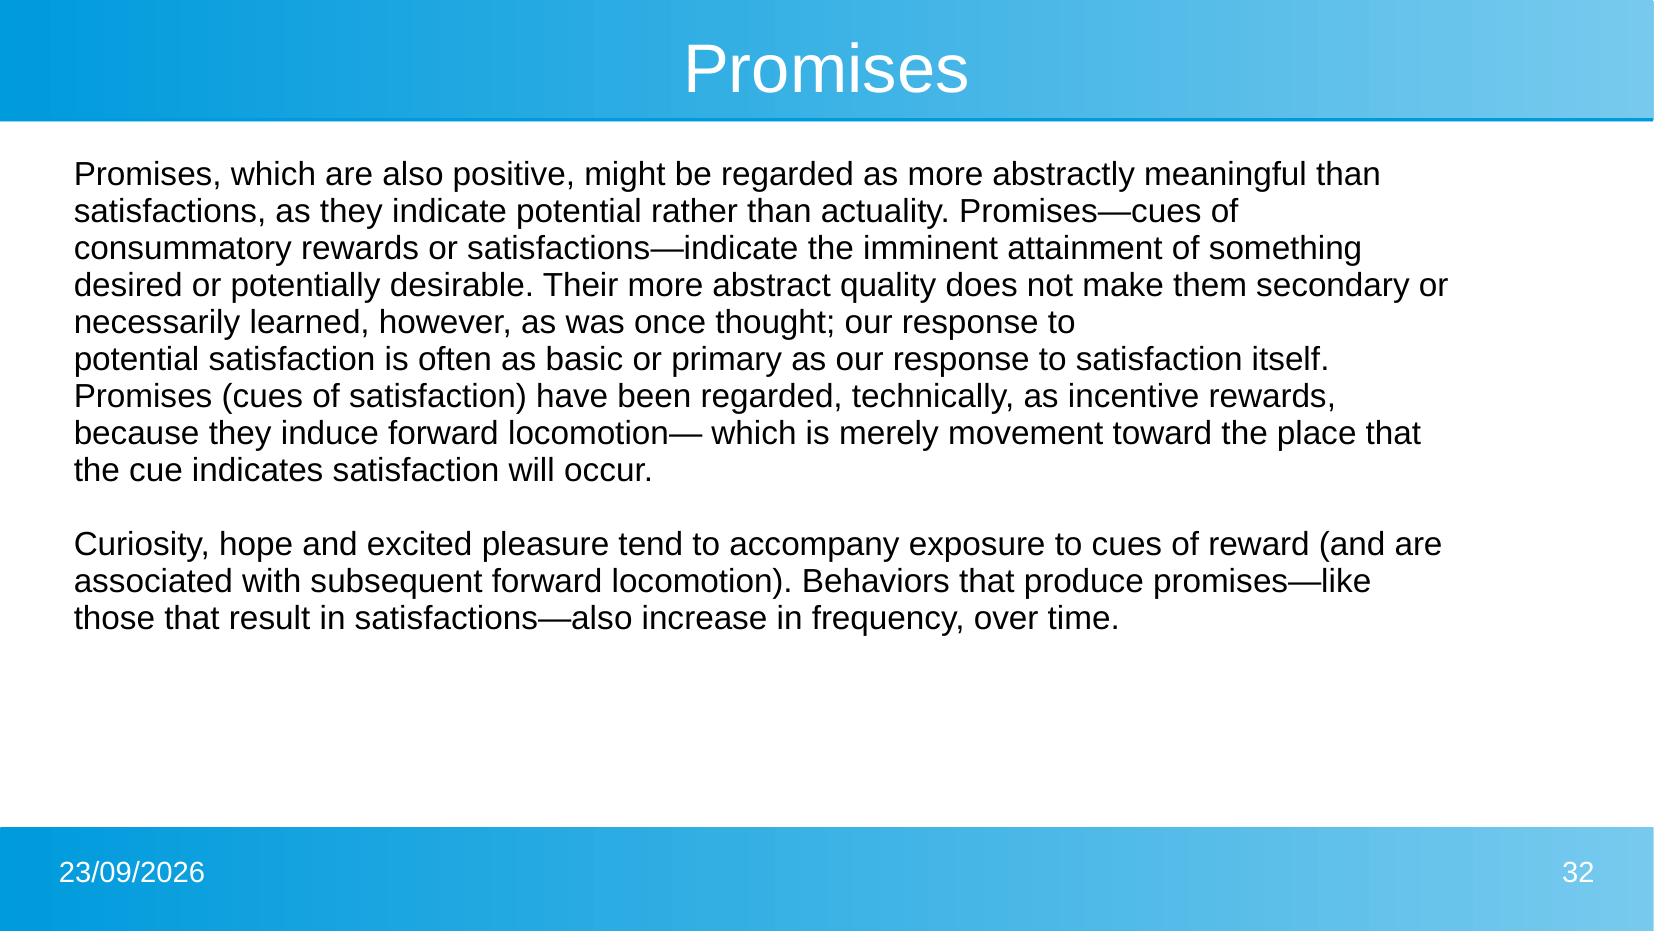

# Promises
Promises, which are also positive, might be regarded as more abstractly meaningful than satisfactions, as they indicate potential rather than actuality. Promises—cues of consummatory rewards or satisfactions—indicate the imminent attainment of something desired or potentially desirable. Their more abstract quality does not make them secondary or necessarily learned, however, as was once thought; our response to
potential satisfaction is often as basic or primary as our response to satisfaction itself. Promises (cues of satisfaction) have been regarded, technically, as incentive rewards, because they induce forward locomotion— which is merely movement toward the place that the cue indicates satisfaction will occur.
Curiosity, hope and excited pleasure tend to accompany exposure to cues of reward (and are associated with subsequent forward locomotion). Behaviors that produce promises—like those that result in satisfactions—also increase in frequency, over time.
32